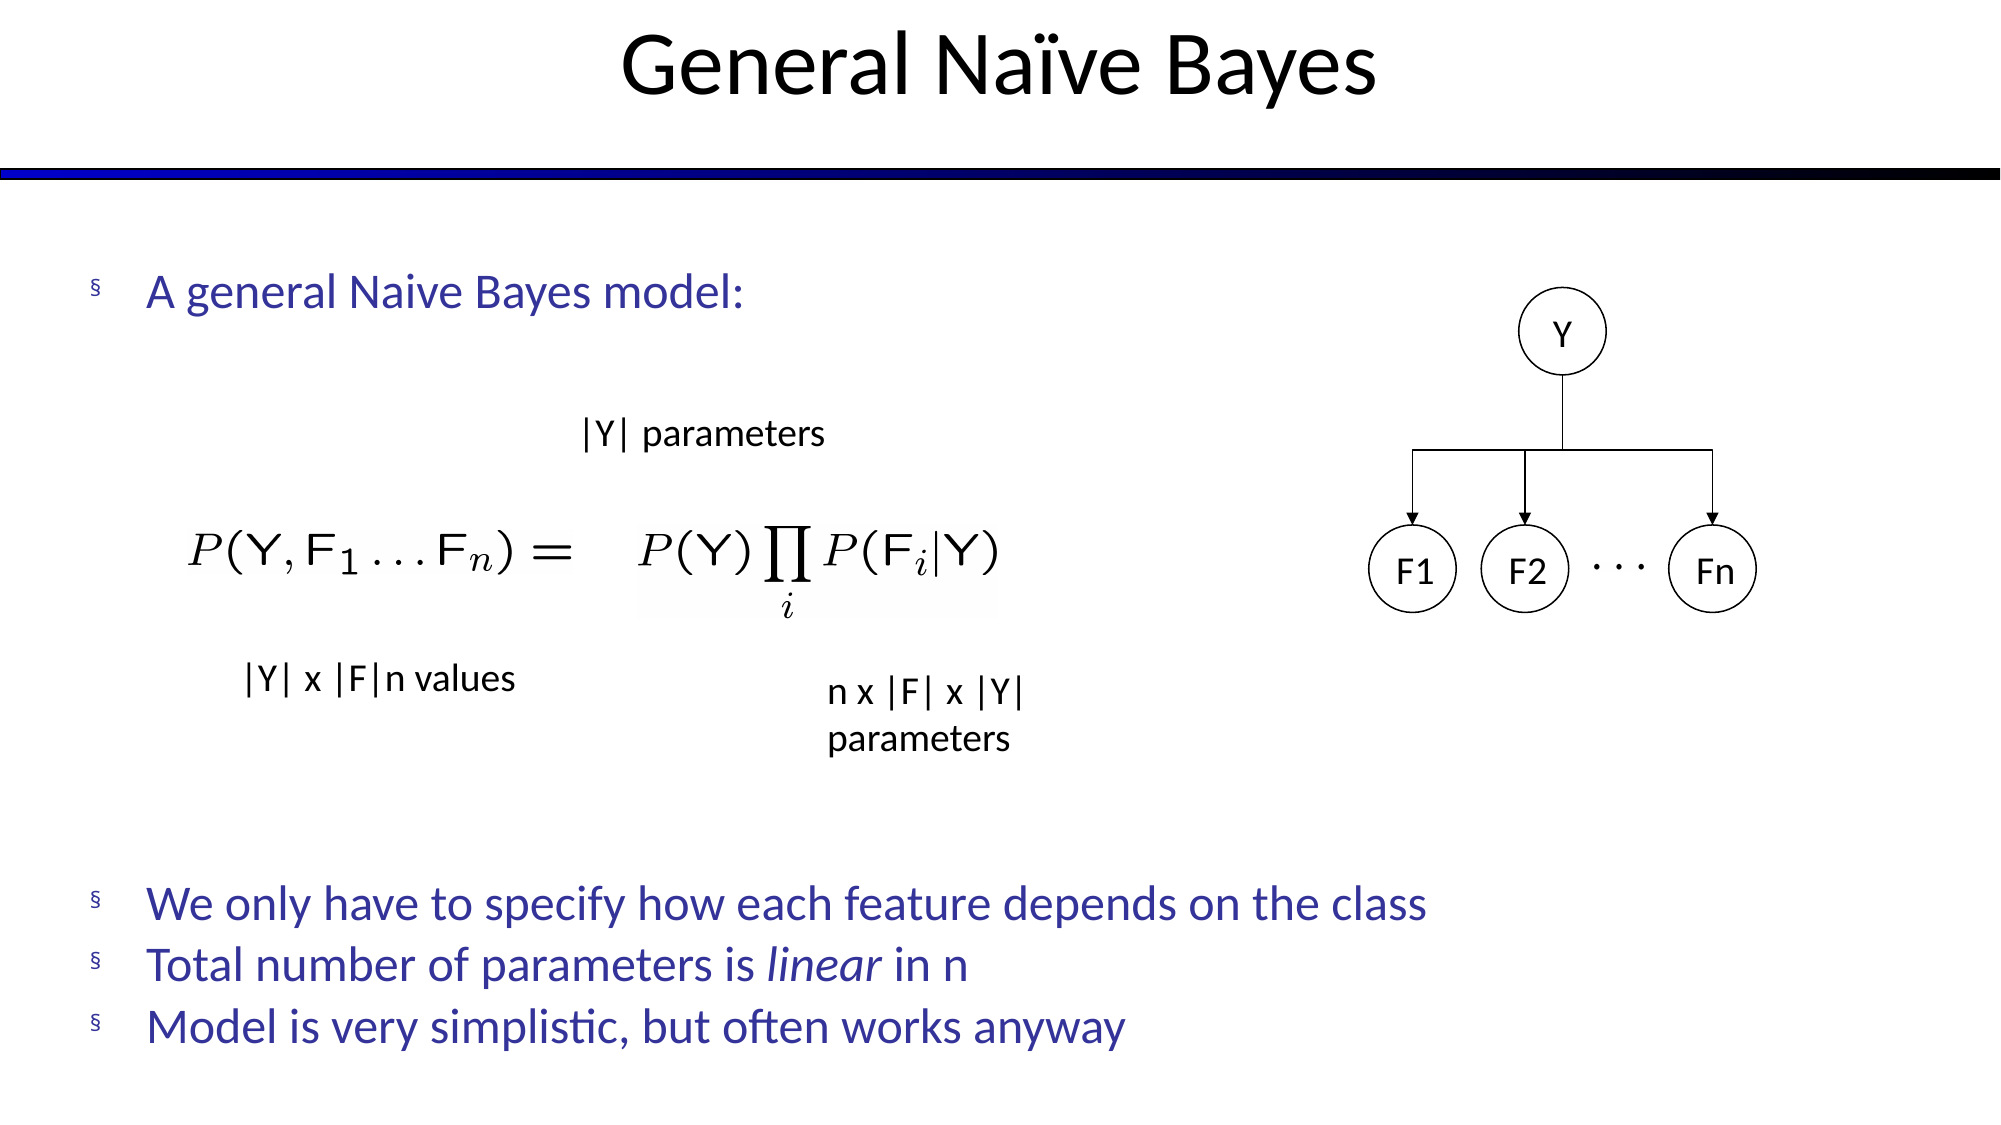

# General Naïve Bayes
A general Naive Bayes model:
We only have to specify how each feature depends on the class
Total number of parameters is linear in n
Model is very simplistic, but often works anyway
Y
|Y| parameters
F1
F2
Fn
|Y| x |F|n values
n x |F| x |Y| parameters